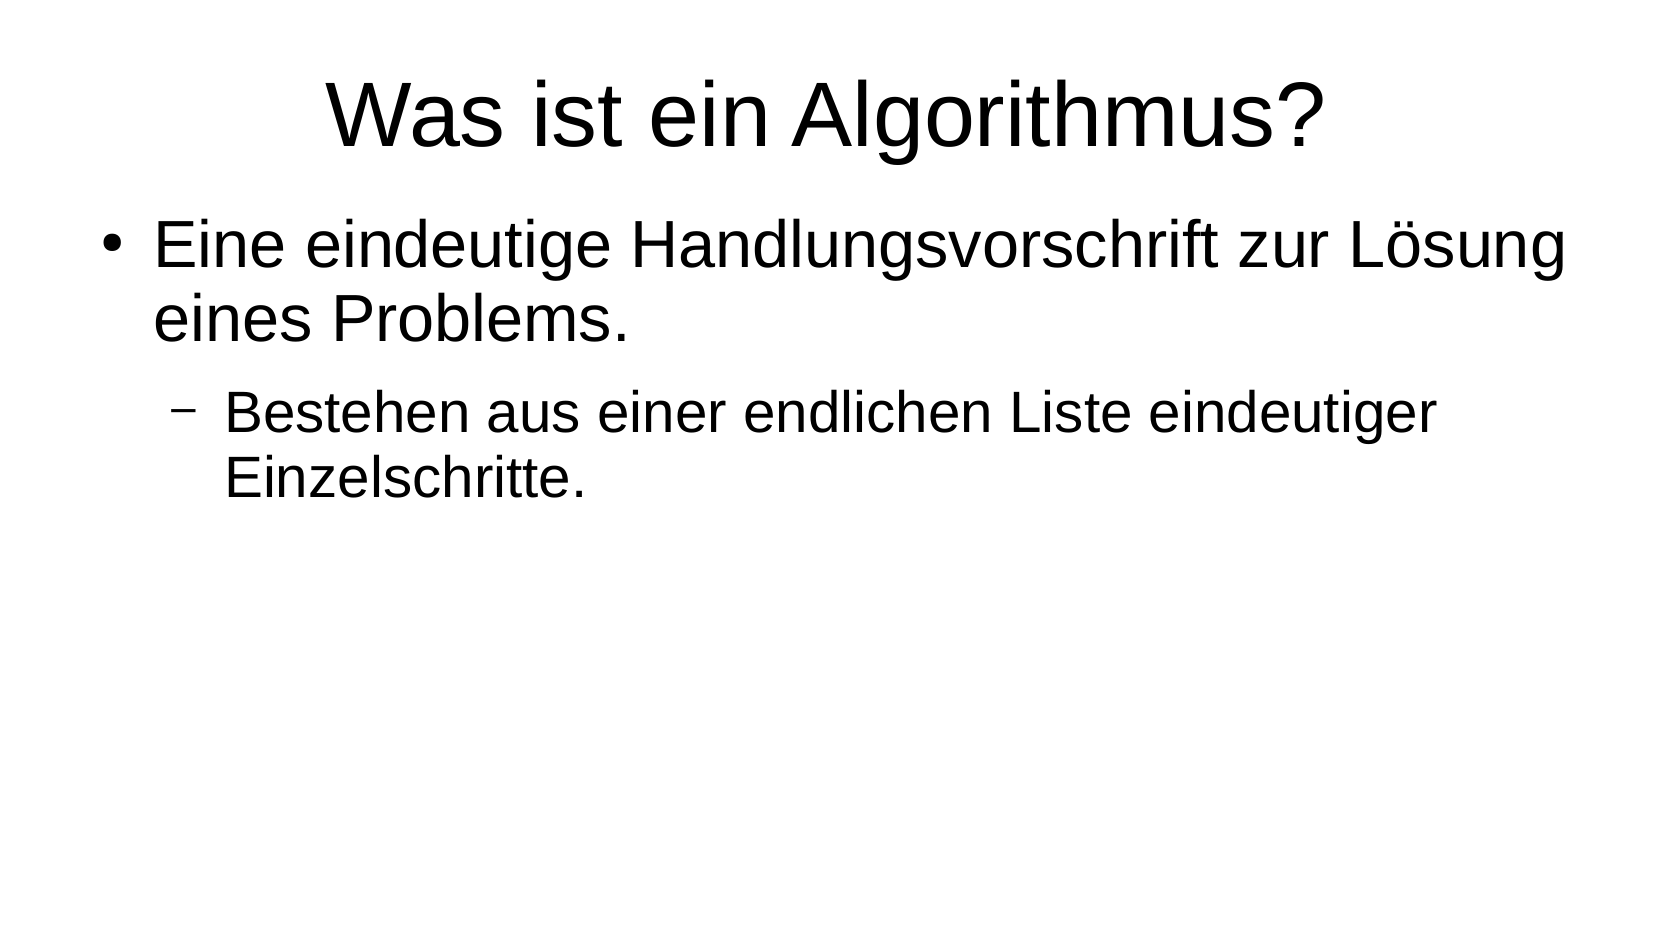

# Was ist ein Algorithmus?
Eine eindeutige Handlungsvorschrift zur Lösung eines Problems.
Bestehen aus einer endlichen Liste eindeutiger Einzelschritte.